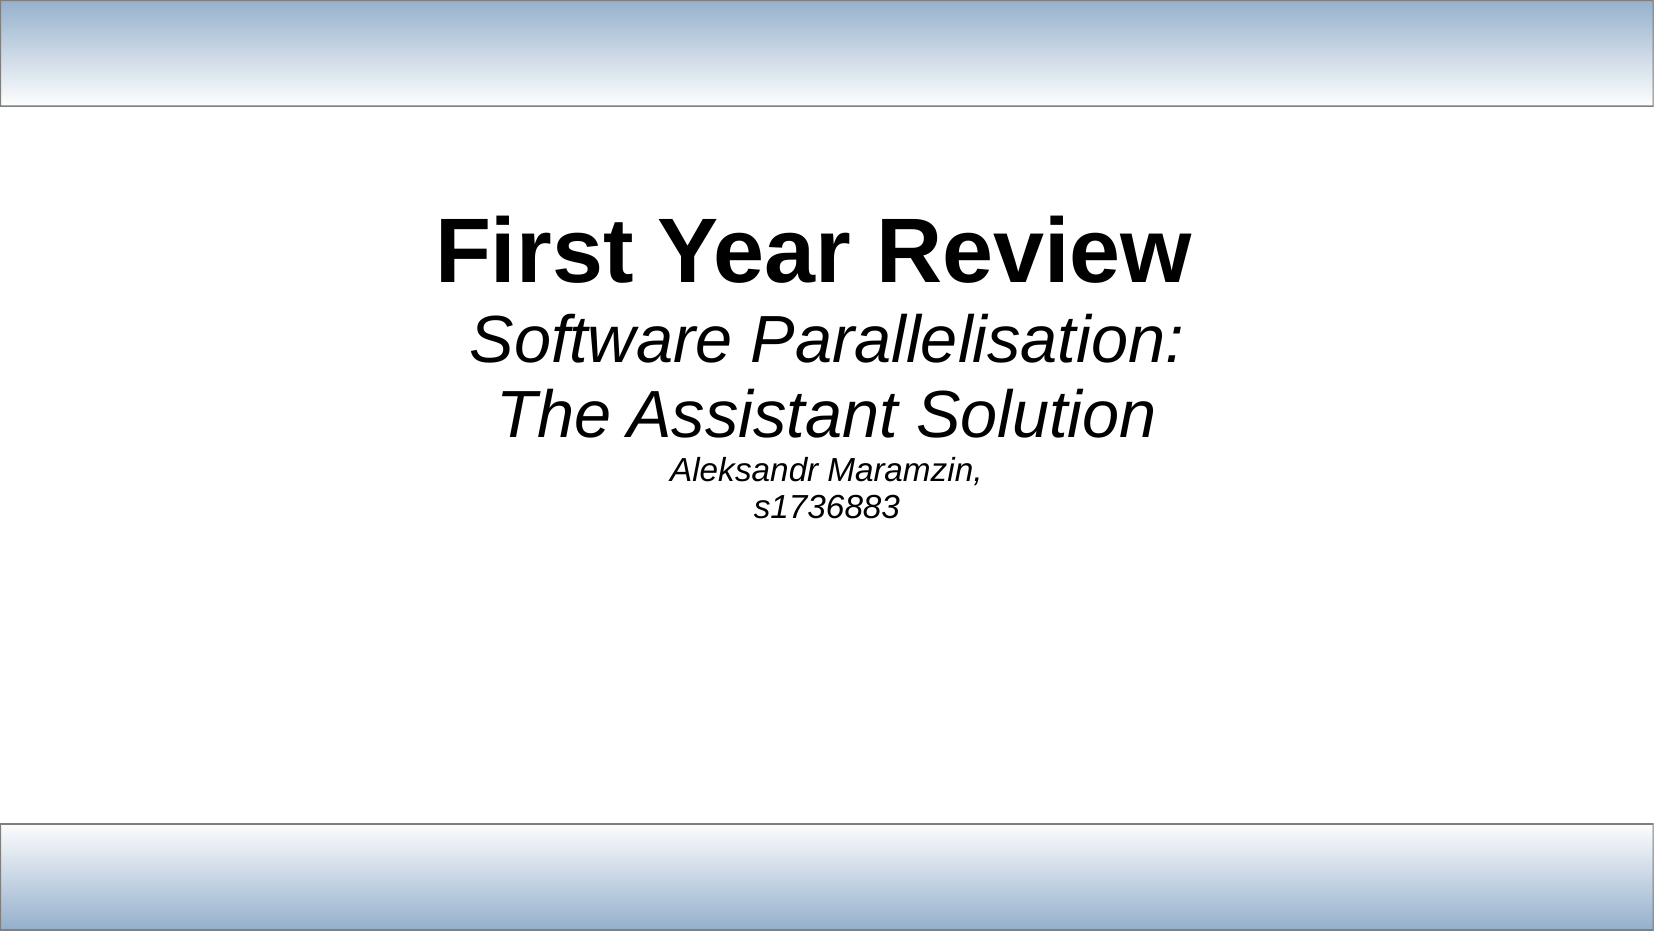

# First Year Review Software Parallelisation: The Assistant Solution Aleksandr Maramzin, s1736883